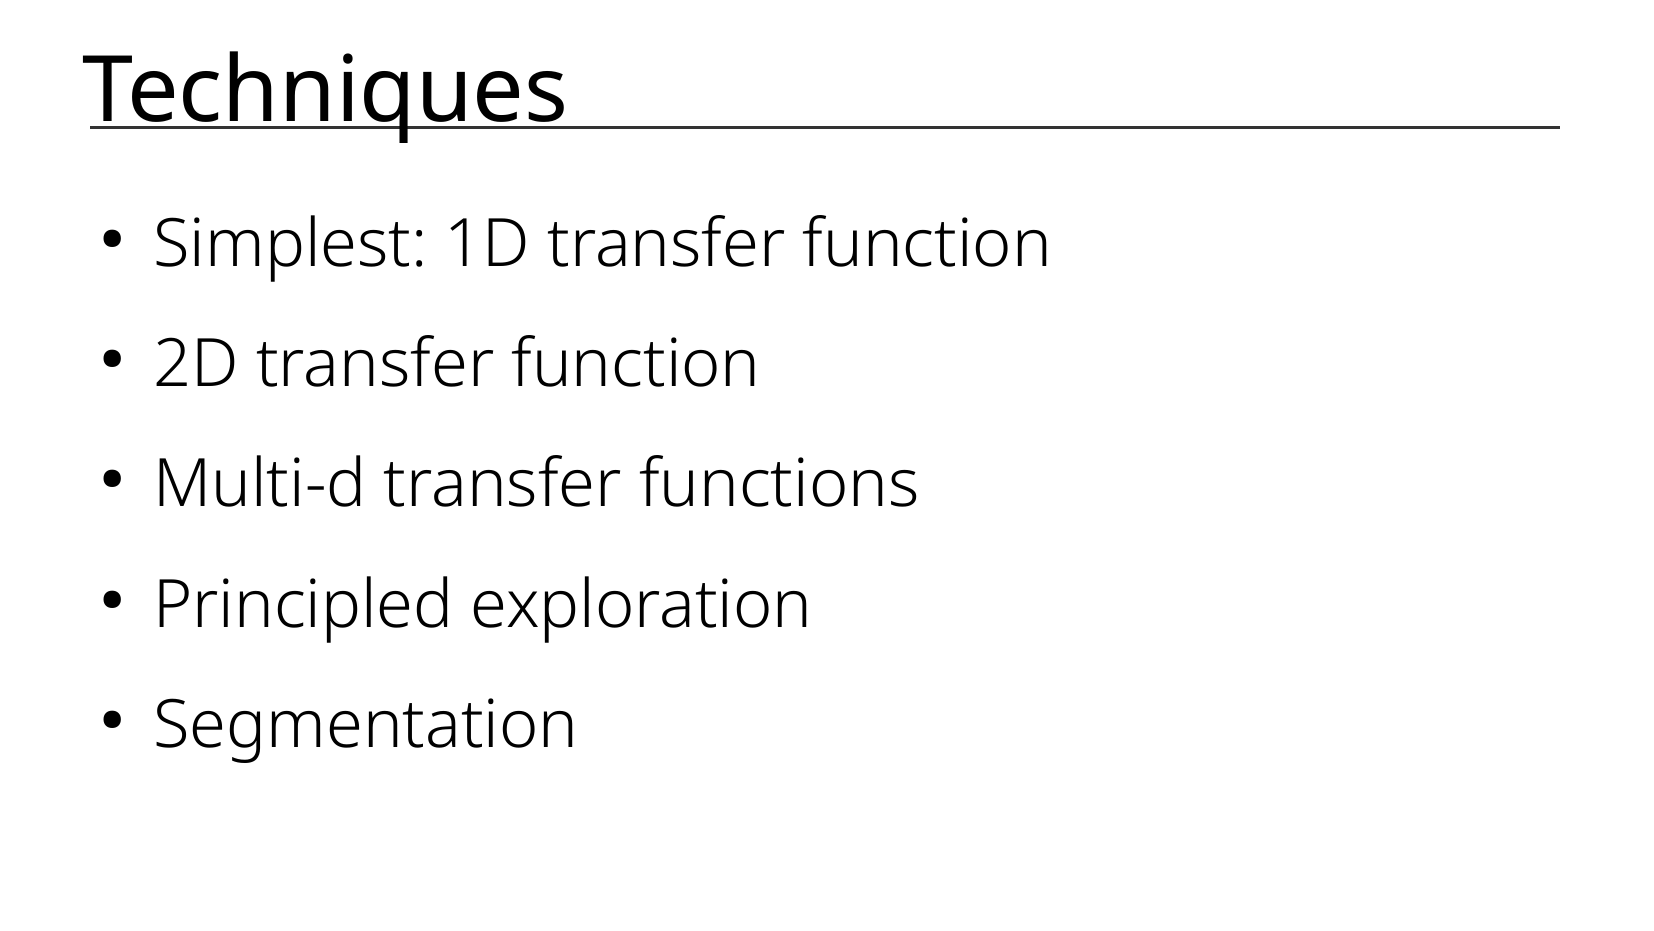

# Techniques
Simplest: 1D transfer function
2D transfer function
Multi-d transfer functions
Principled exploration
Segmentation